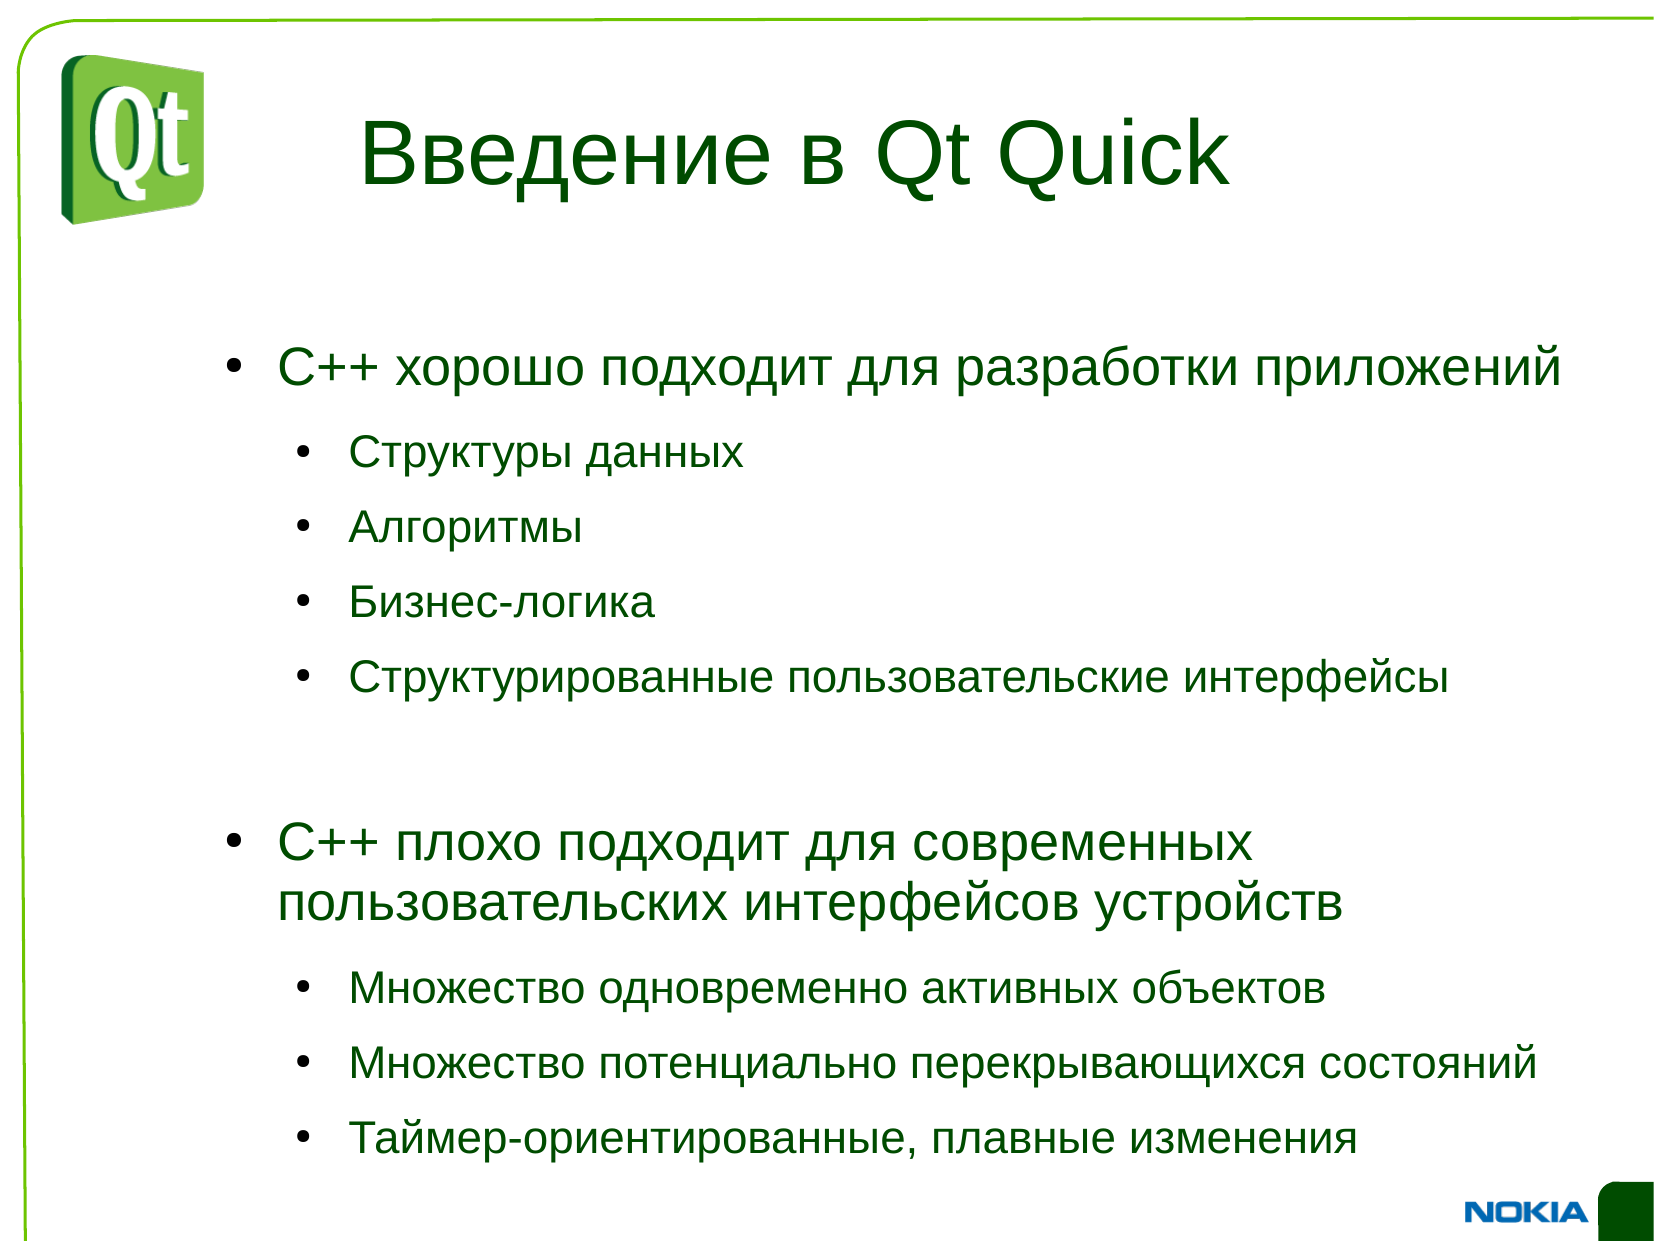

# Введение в Qt Quick
C++ хорошо подходит для разработки приложений
Структуры данных
Алгоритмы
Бизнес-логика
Структурированные пользовательские интерфейсы
C++ плохо подходит для современных пользовательских интерфейсов устройств
Множество одновременно активных объектов
Множество потенциально перекрывающихся состояний
Таймер-ориентированные, плавные изменения